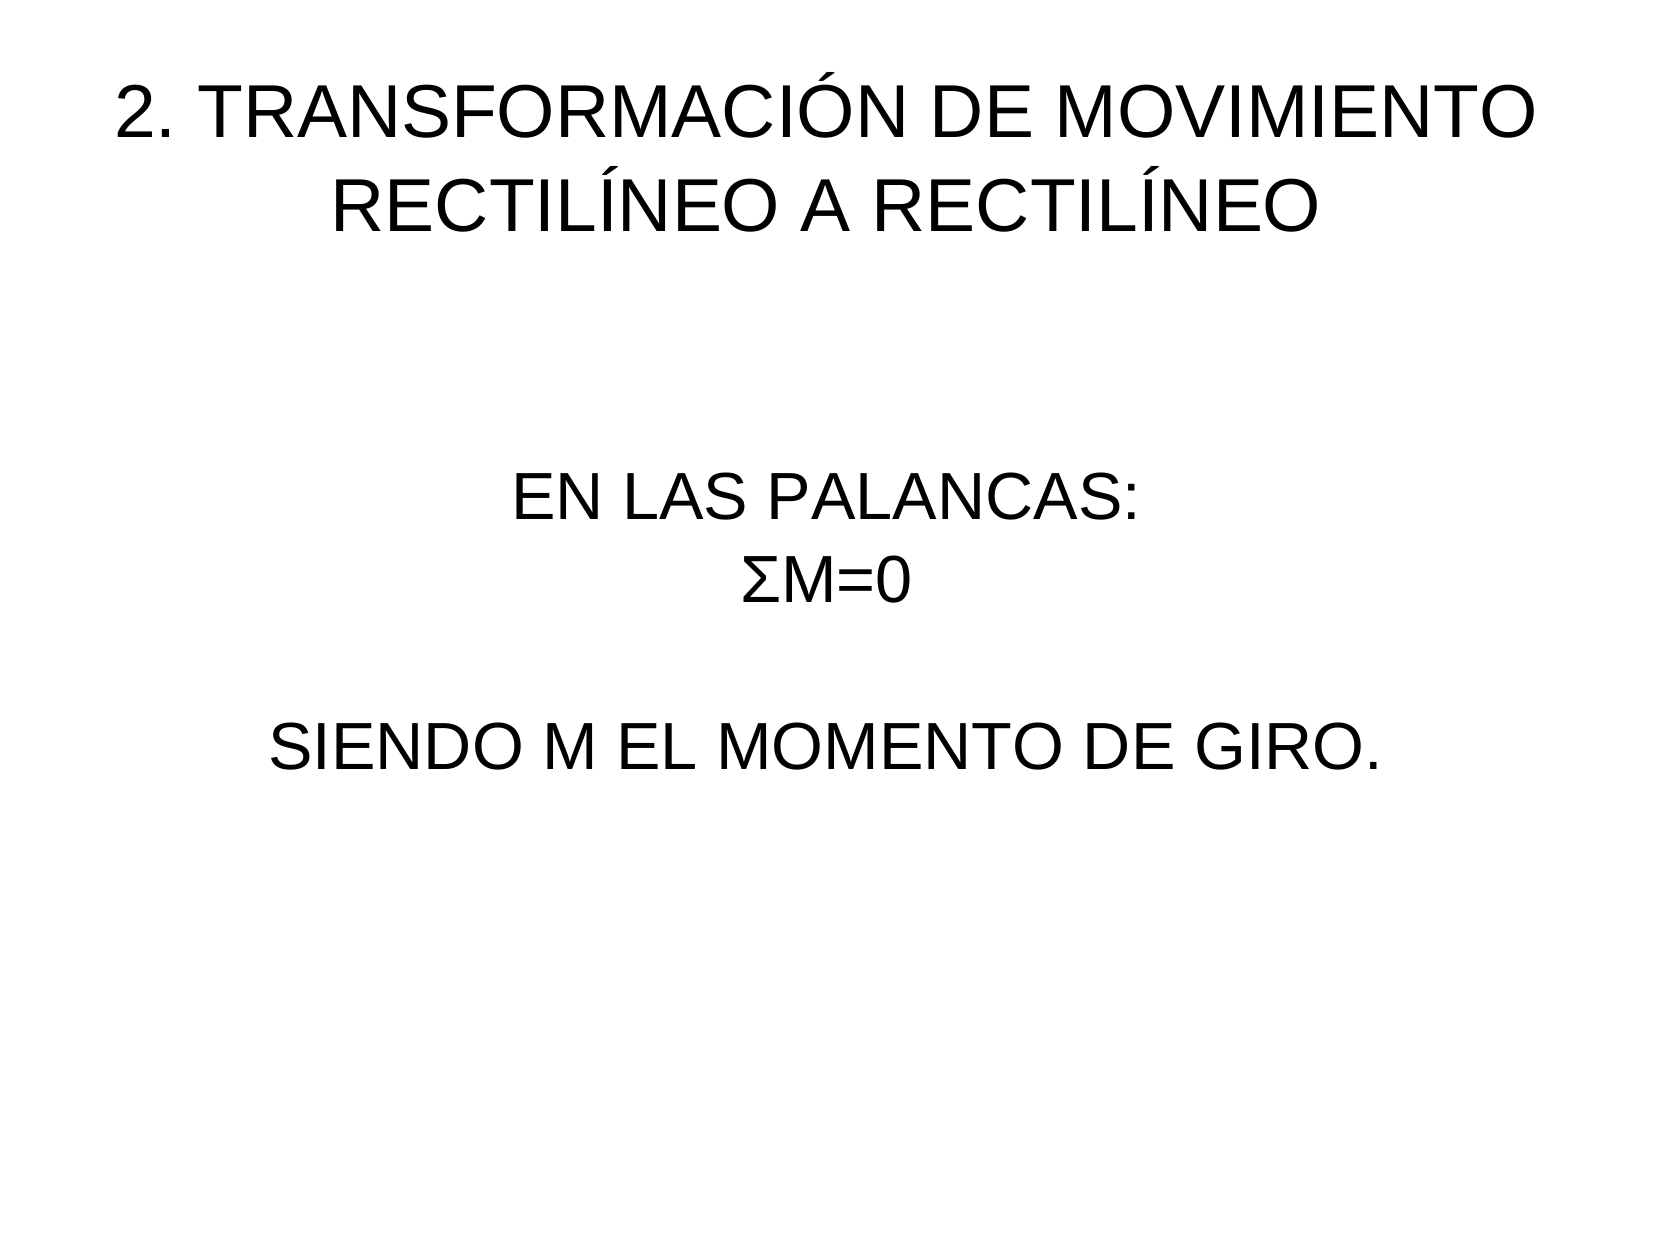

2. TRANSFORMACIÓN DE MOVIMIENTO RECTILÍNEO A RECTILÍNEO
# EN LAS PALANCAS:
ΣM=0
SIENDO M EL MOMENTO DE GIRO.